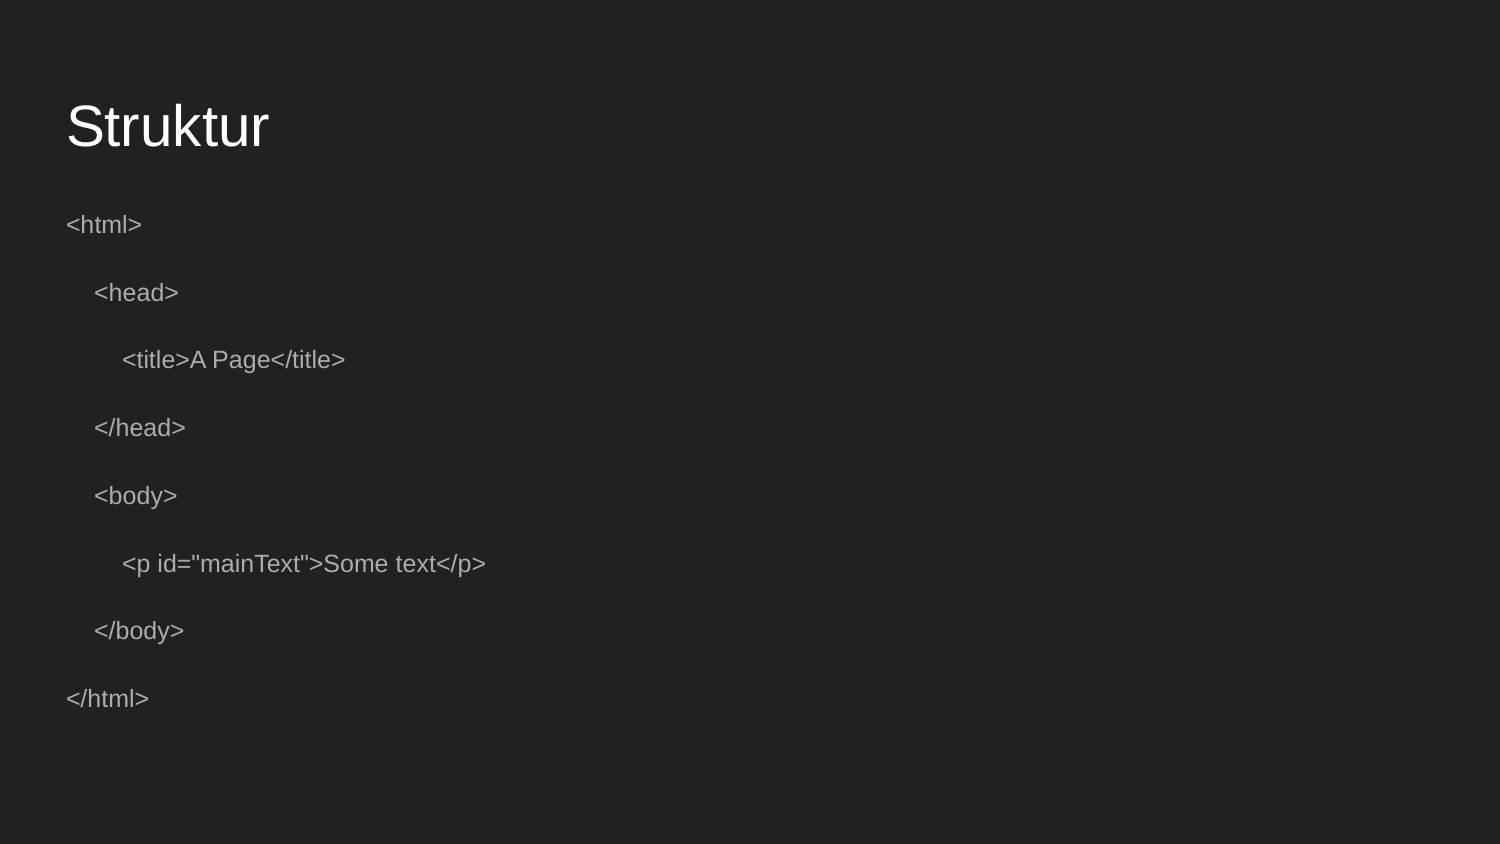

# Struktur
<html>
 <head>
 <title>A Page</title>
 </head>
 <body>
 <p id="mainText">Some text</p>
 </body>
</html>